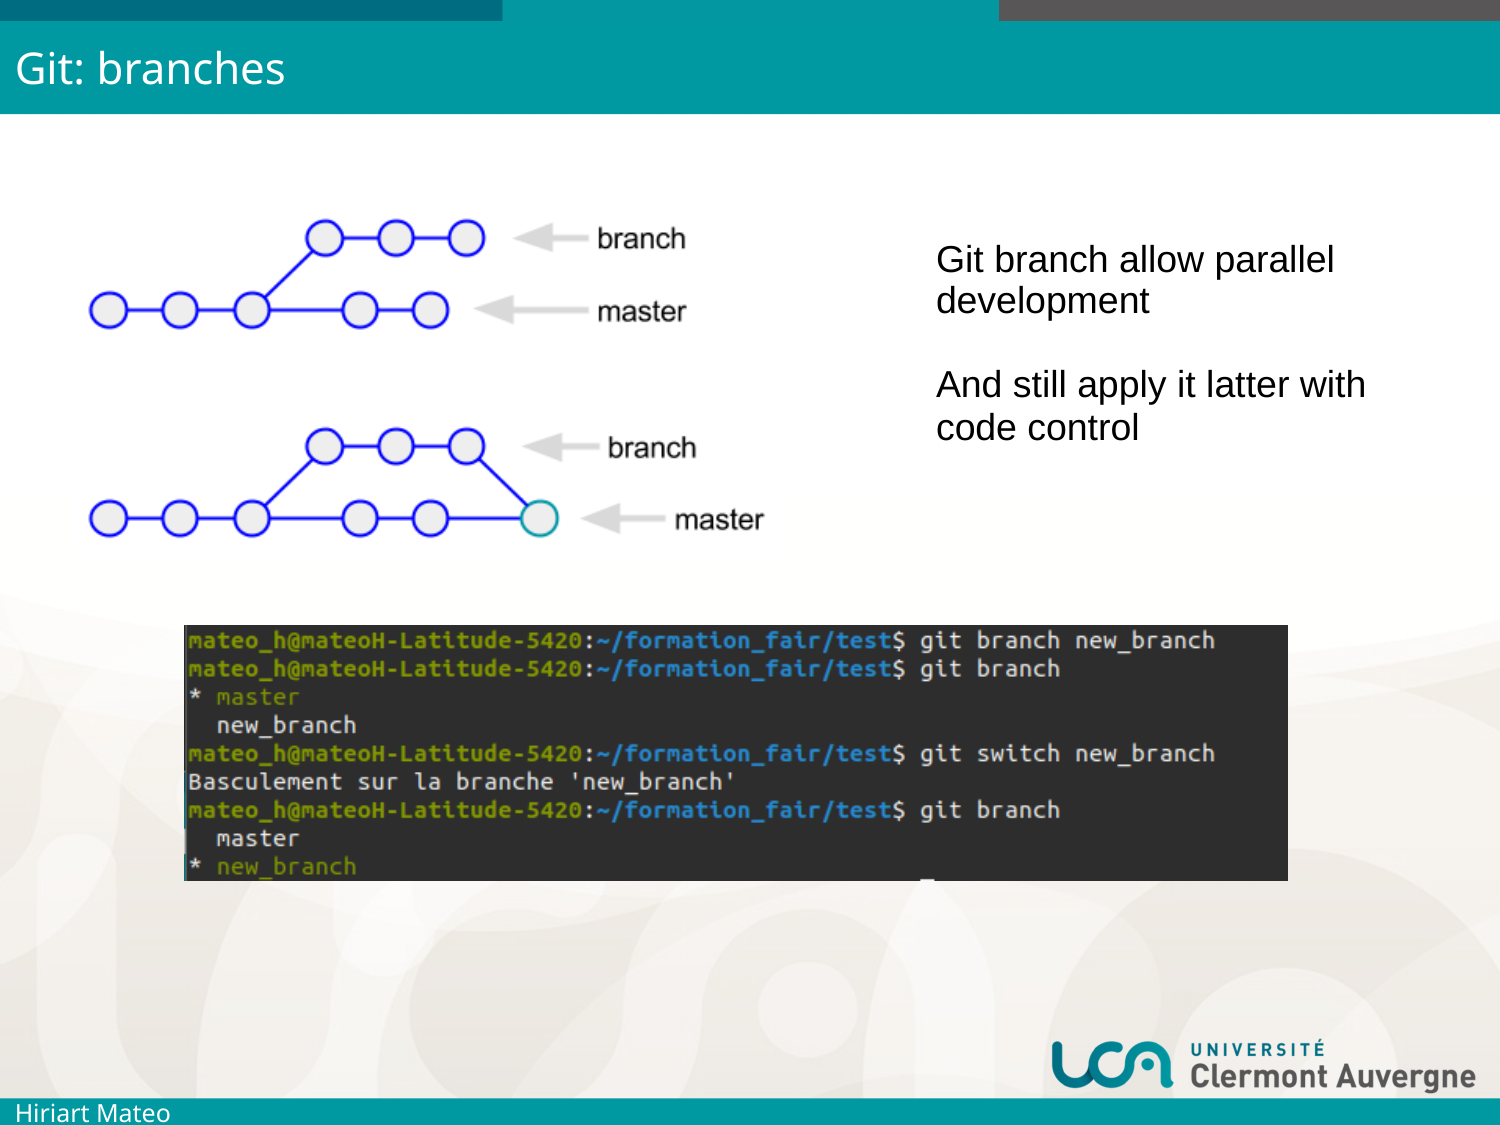

Git: branches
Git branch allow parallel development
And still apply it latter with code control
Hiriart Mateo